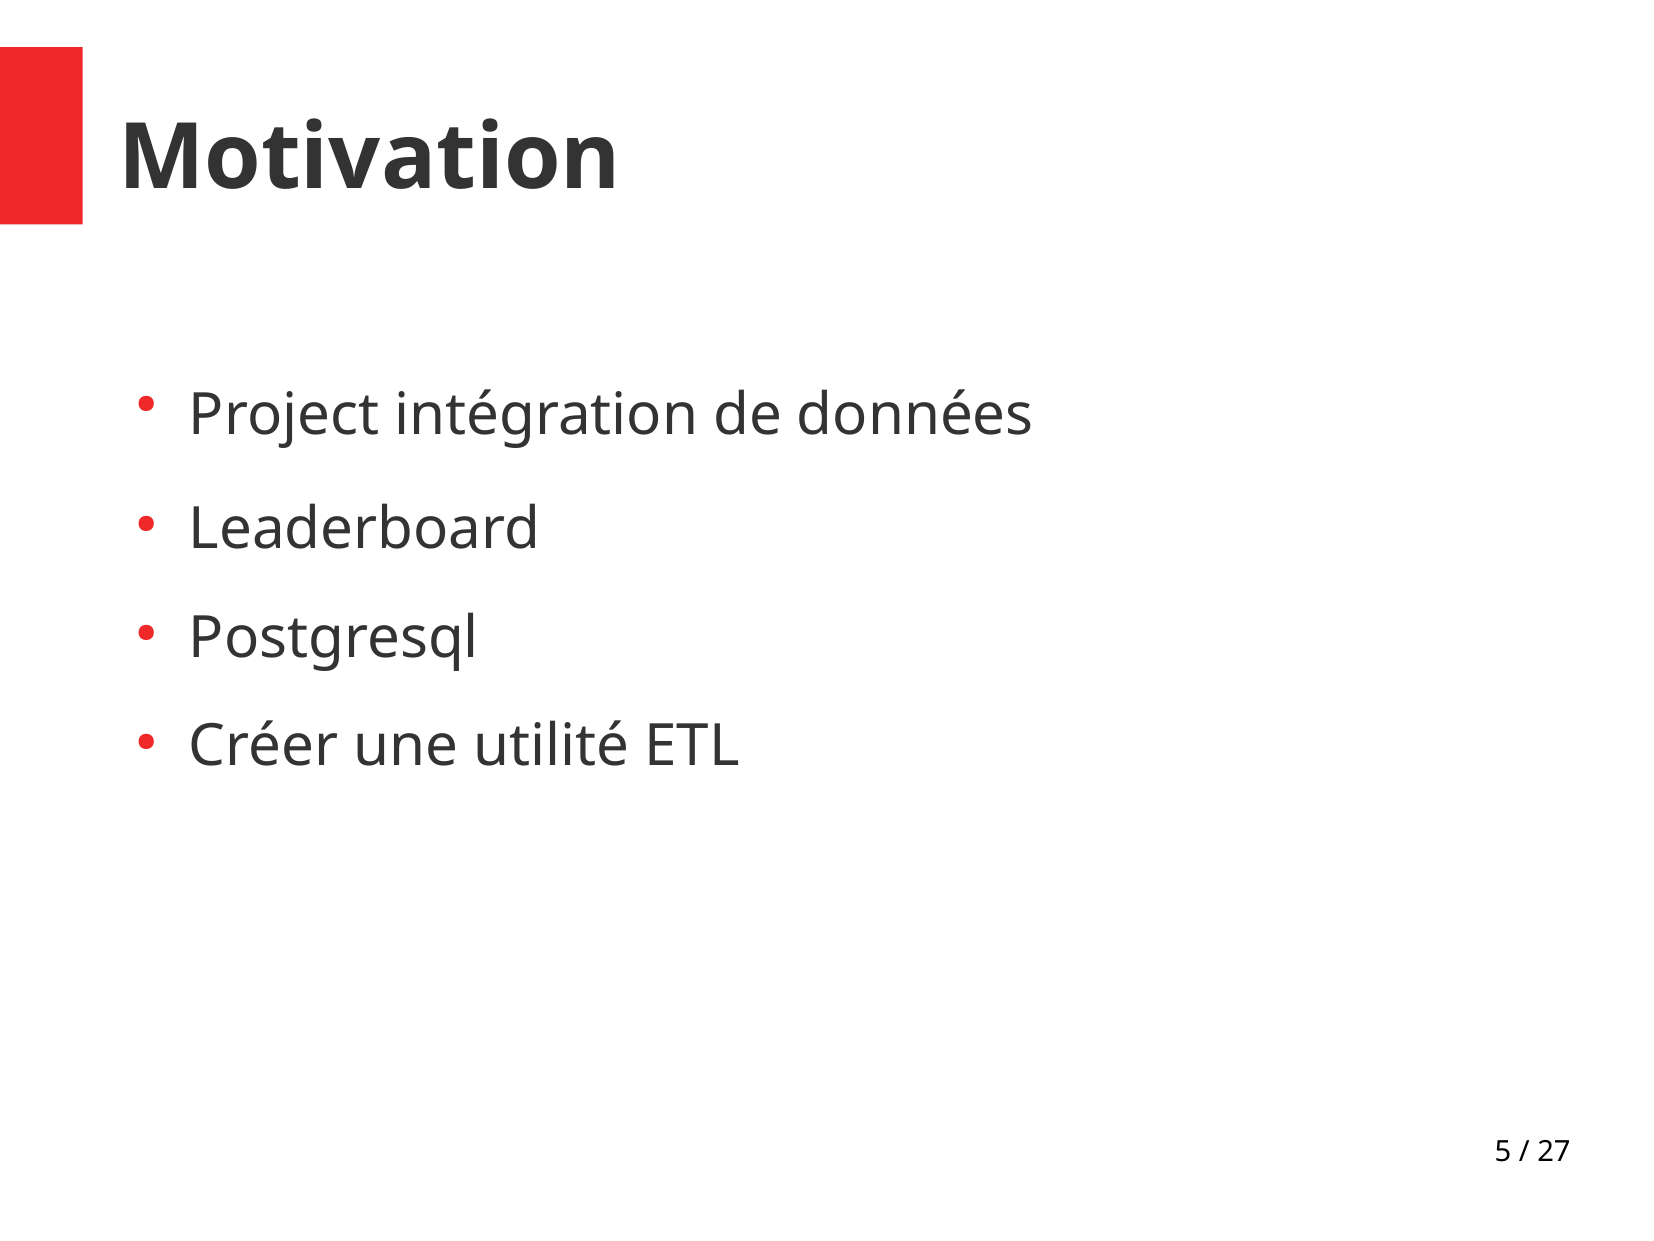

# Motivation
Project intégration de données
Leaderboard
Postgresql
Créer une utilité ETL
5